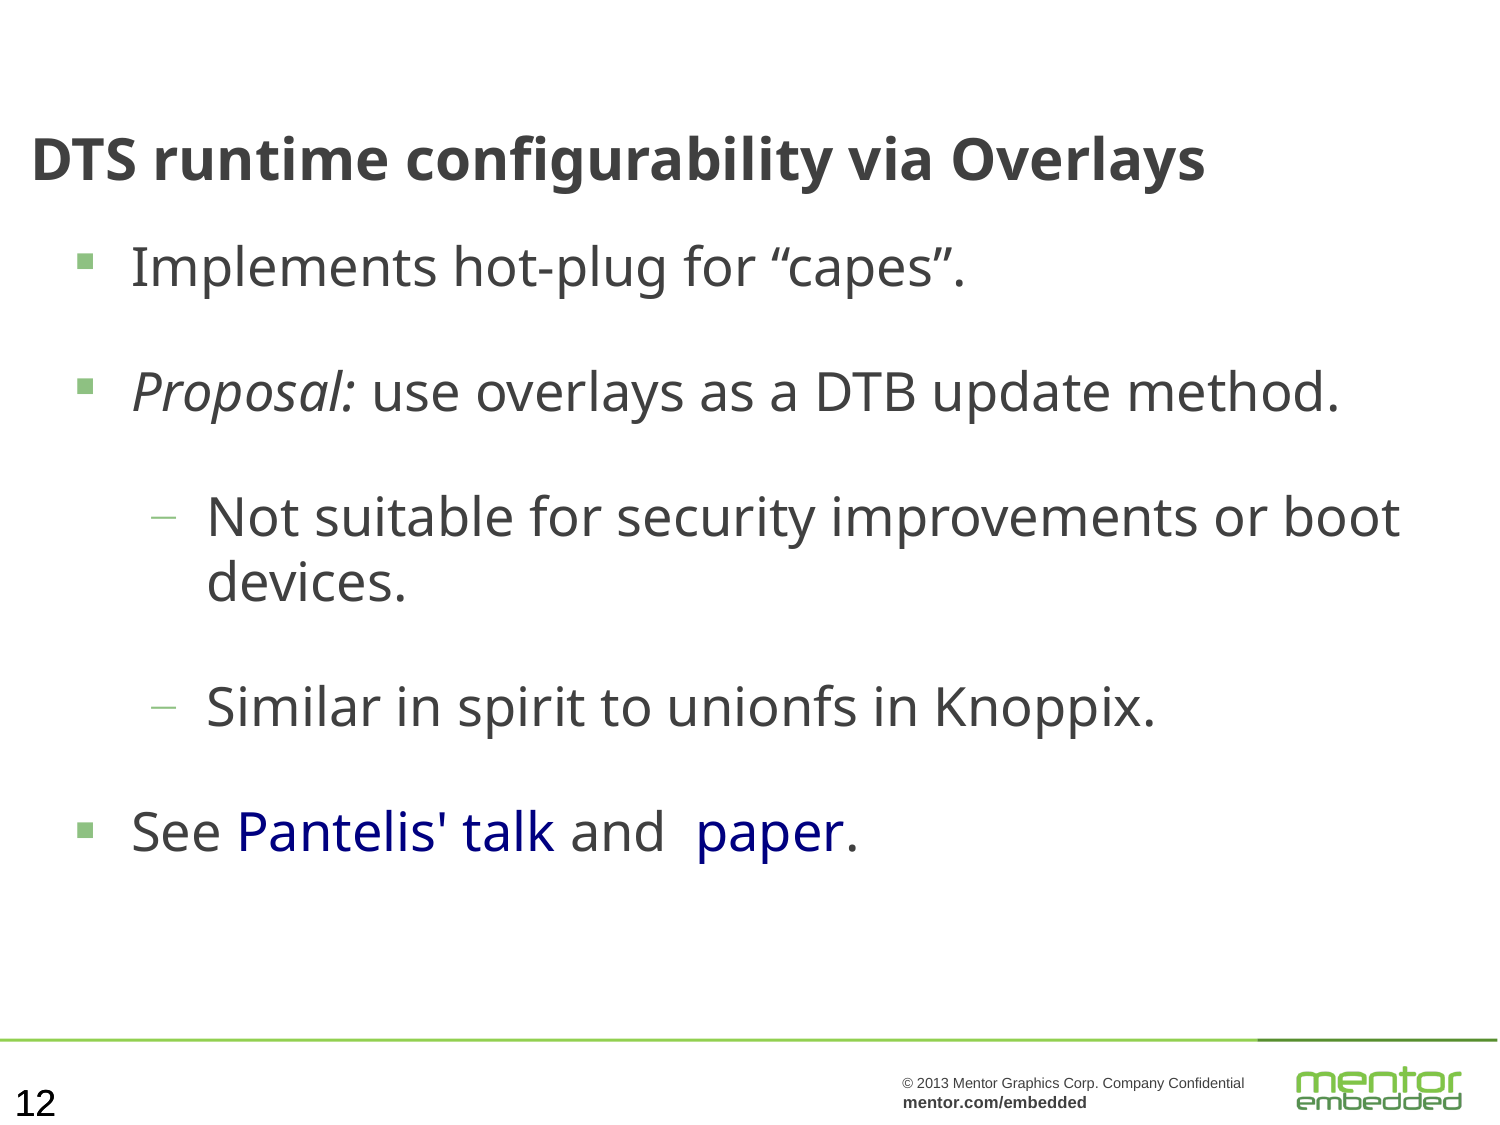

# DTS runtime configurability via Overlays
Implements hot-plug for “capes”.
Proposal: use overlays as a DTB update method.
Not suitable for security improvements or boot devices.
Similar in spirit to unionfs in Knoppix.
See Pantelis' talk and paper.